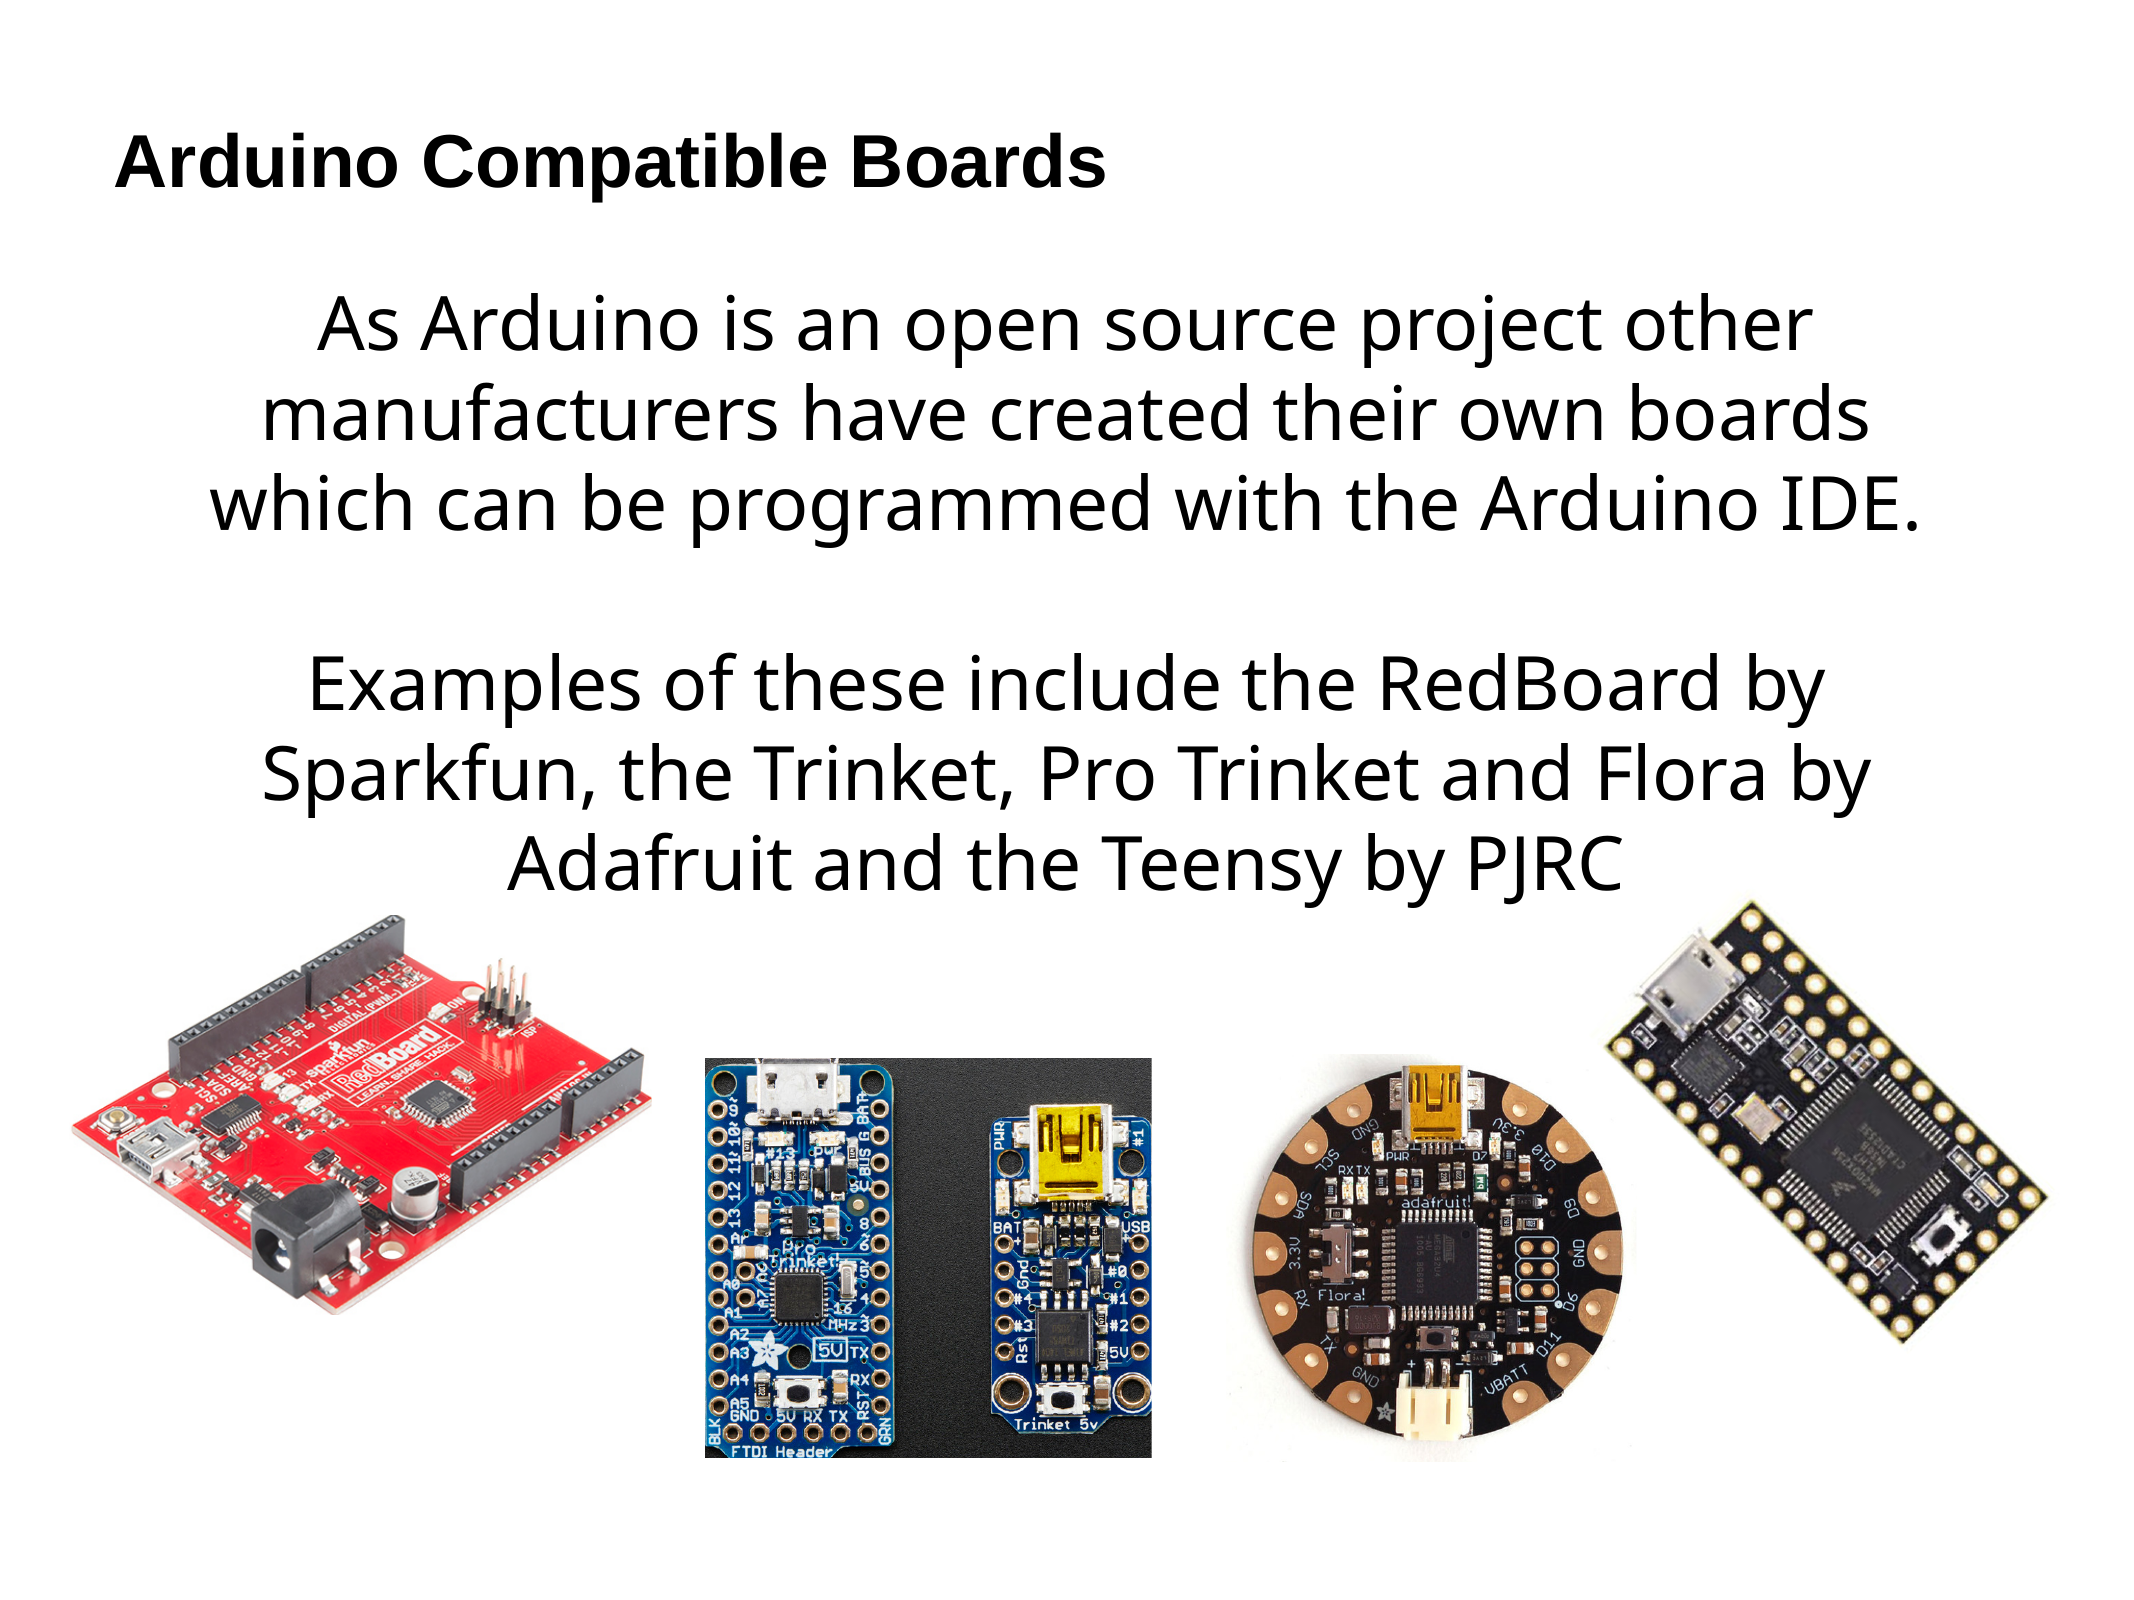

Arduino Compatible Boards
As Arduino is an open source project other manufacturers have created their own boards which can be programmed with the Arduino IDE.
Examples of these include the RedBoard by Sparkfun, the Trinket, Pro Trinket and Flora by Adafruit and the Teensy by PJRC